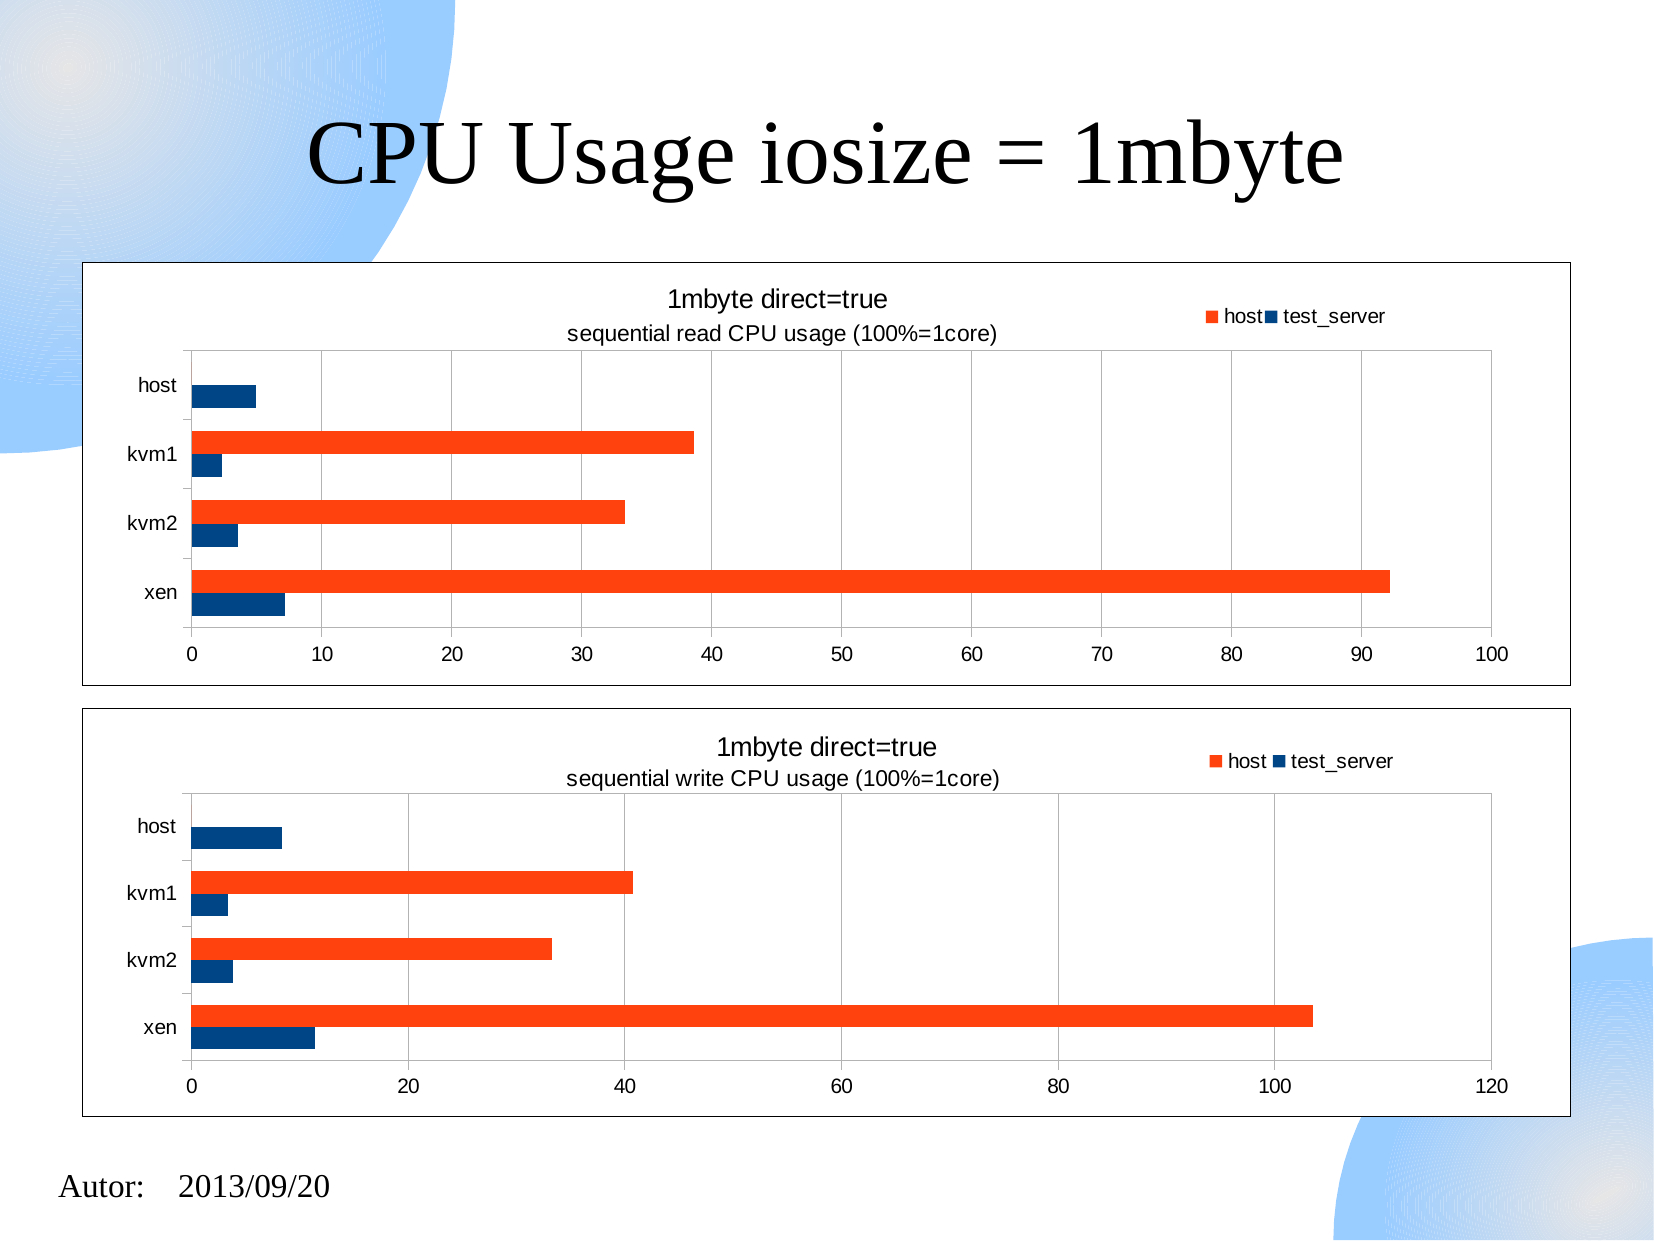

# CPU Usage iosize = 1mbyte
### Chart: 1mbyte direct=true
sequential read CPU usage (100%=1core)
| Category | test_server | host |
|---|---|---|
| xen | 7.2 | 92.15 |
| kvm2 | 3.58 | 33.3 |
| kvm1 | 2.31 | 38.6333333333 |
| host | 4.93 | 0.0 |
### Chart: 1mbyte direct=true
sequential write CPU usage (100%=1core)
| Category | test_server | host |
|---|---|---|
| xen | 11.39 | 103.55 |
| kvm2 | 3.86 | 33.3 |
| kvm1 | 3.4 | 40.8 |
| host | 8.41 | 0.0 |